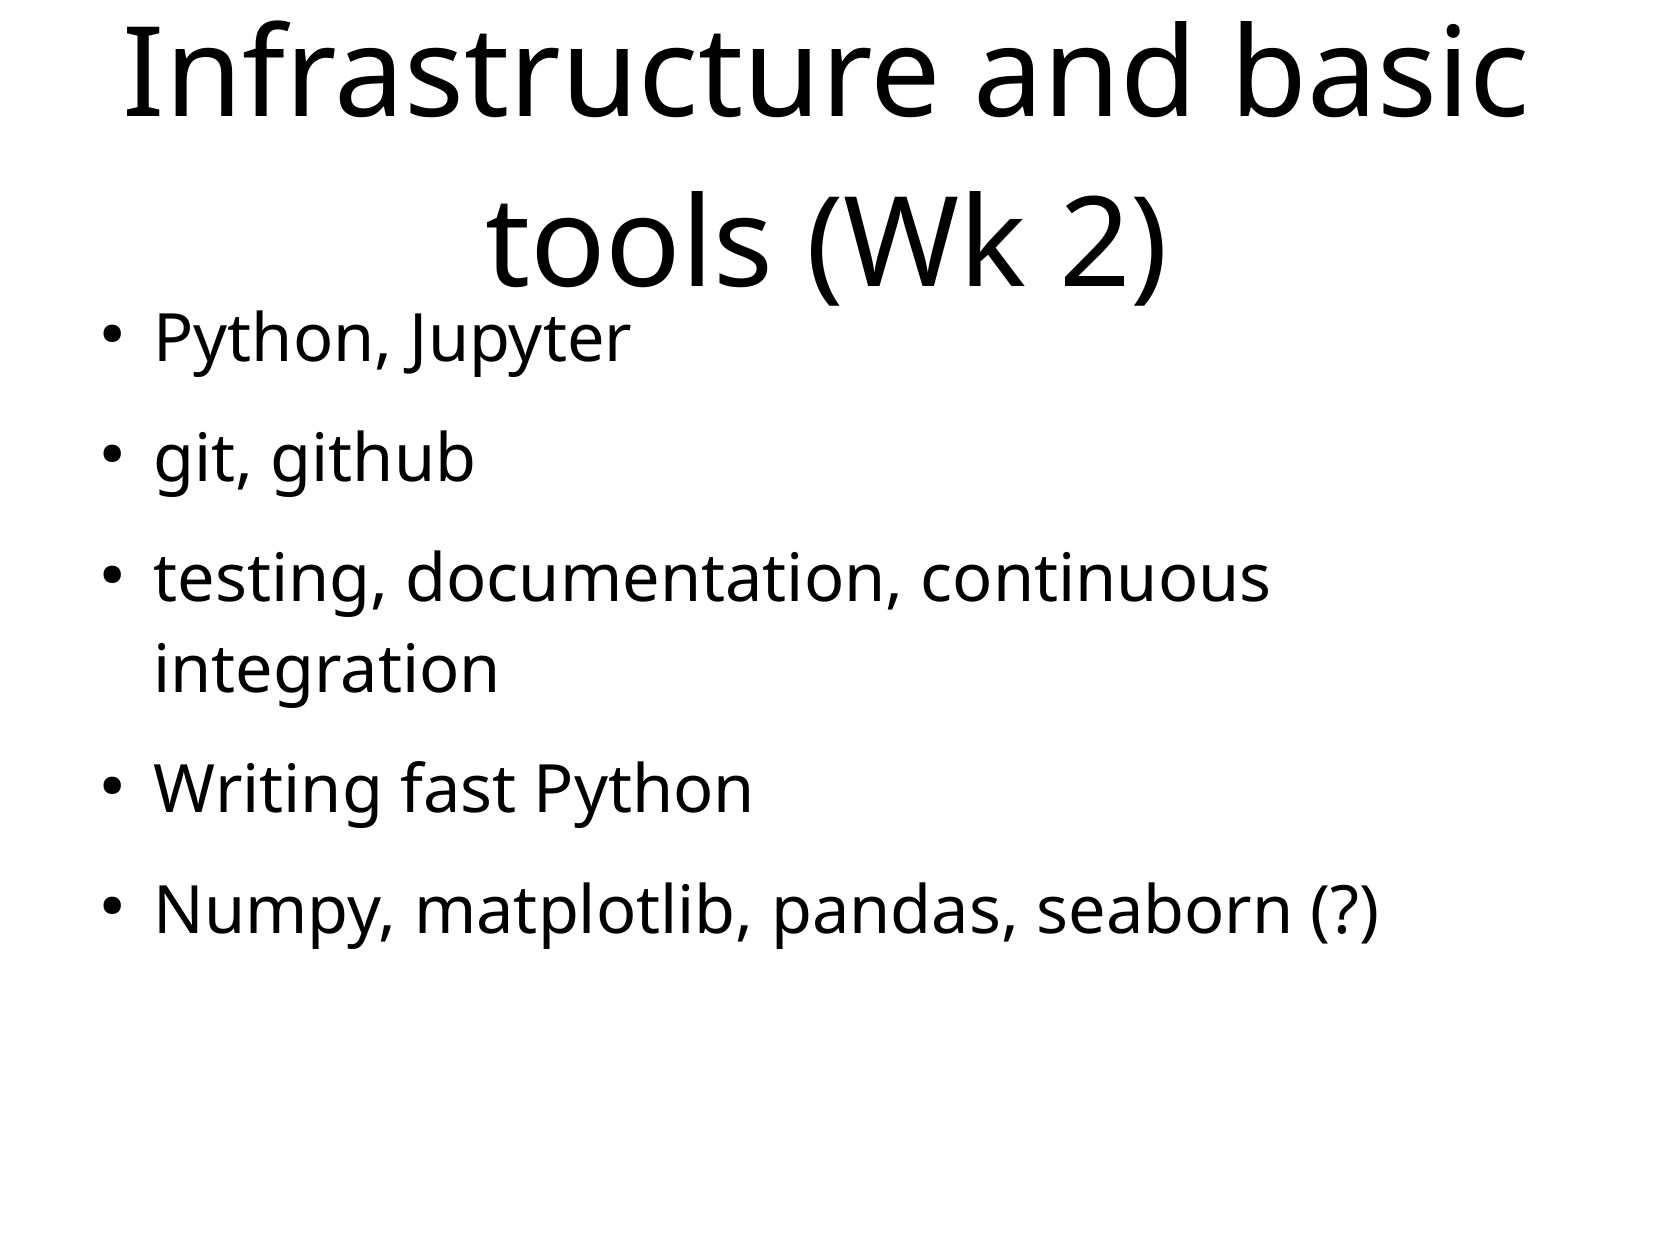

# Infrastructure and basic tools (Wk 2)
Python, Jupyter
git, github
testing, documentation, continuous integration
Writing fast Python
Numpy, matplotlib, pandas, seaborn (?)